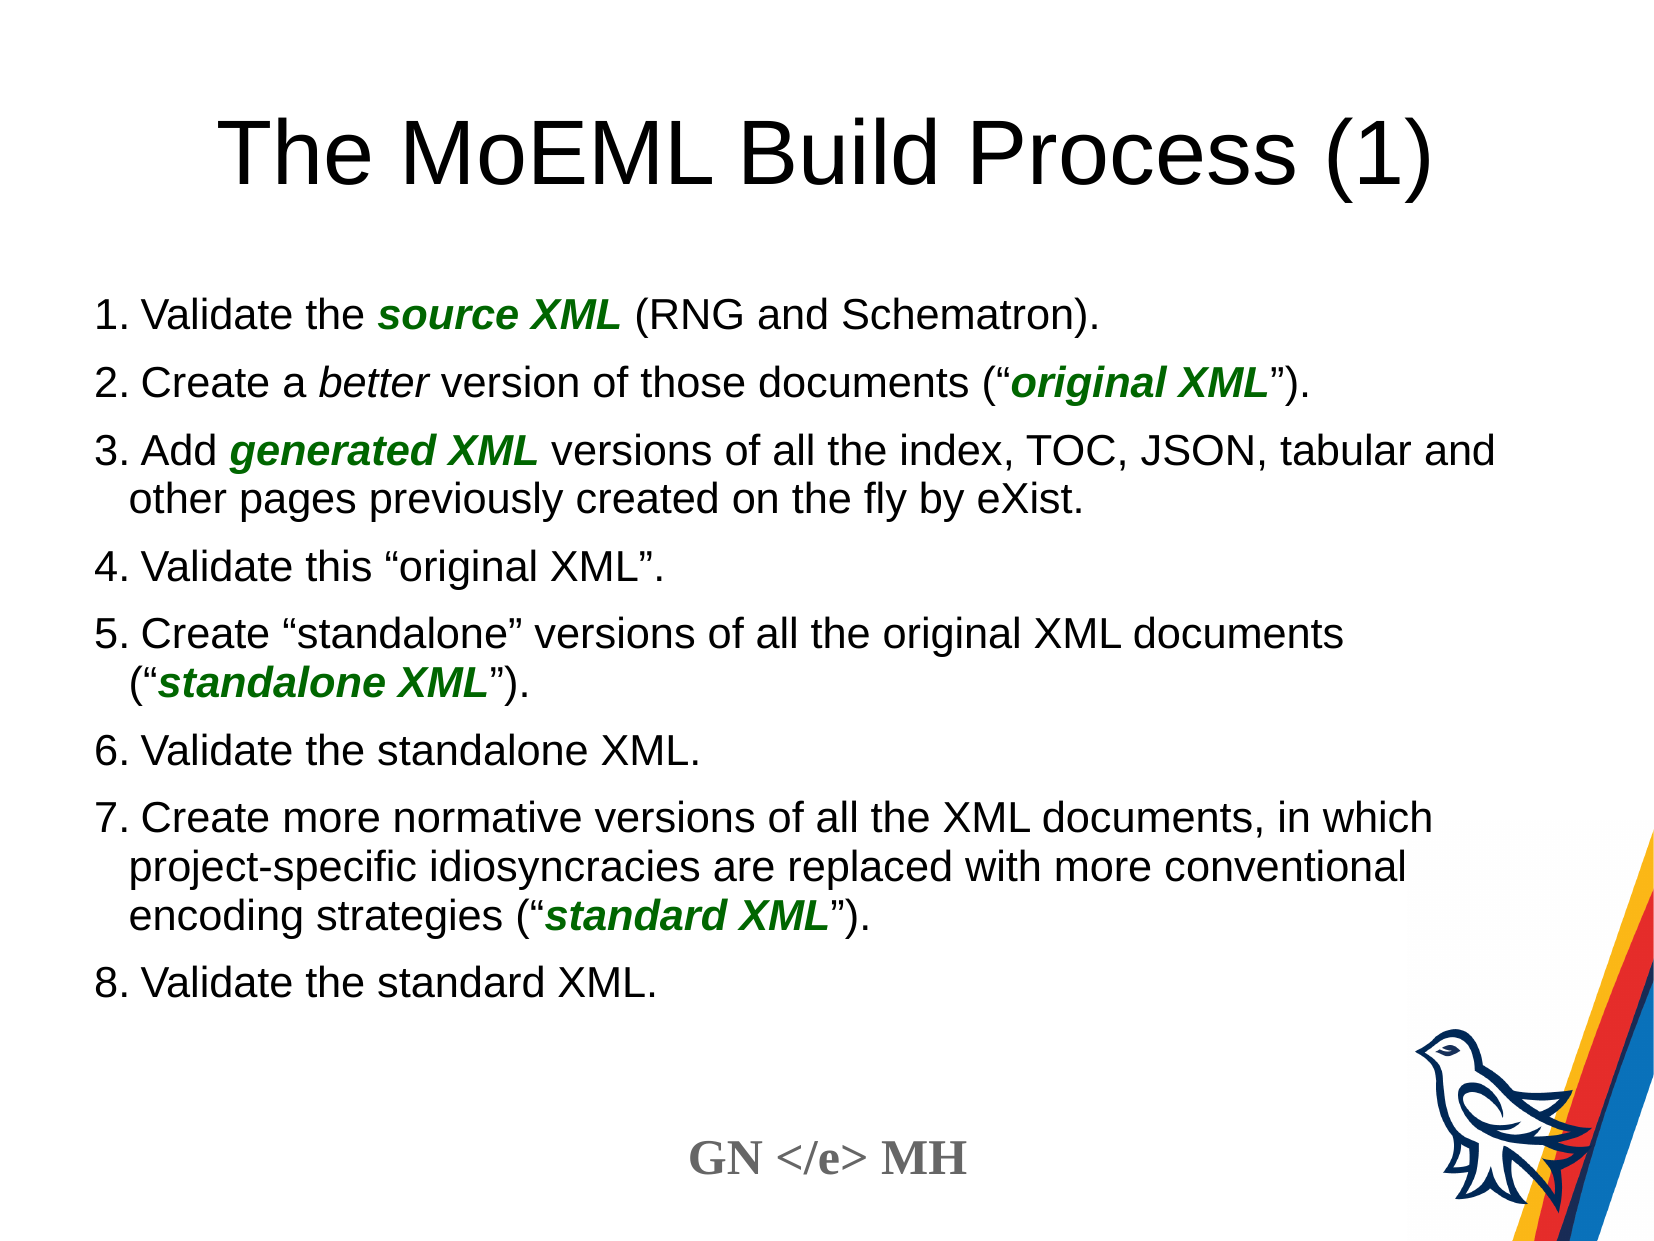

# The MoEML Build Process (1)
 Validate the source XML (RNG and Schematron).
 Create a better version of those documents (“original XML”).
 Add generated XML versions of all the index, TOC, JSON, tabular and other pages previously created on the fly by eXist.
 Validate this “original XML”.
 Create “standalone” versions of all the original XML documents (“standalone XML”).
 Validate the standalone XML.
 Create more normative versions of all the XML documents, in which project-specific idiosyncracies are replaced with more conventional encoding strategies (“standard XML”).
 Validate the standard XML.